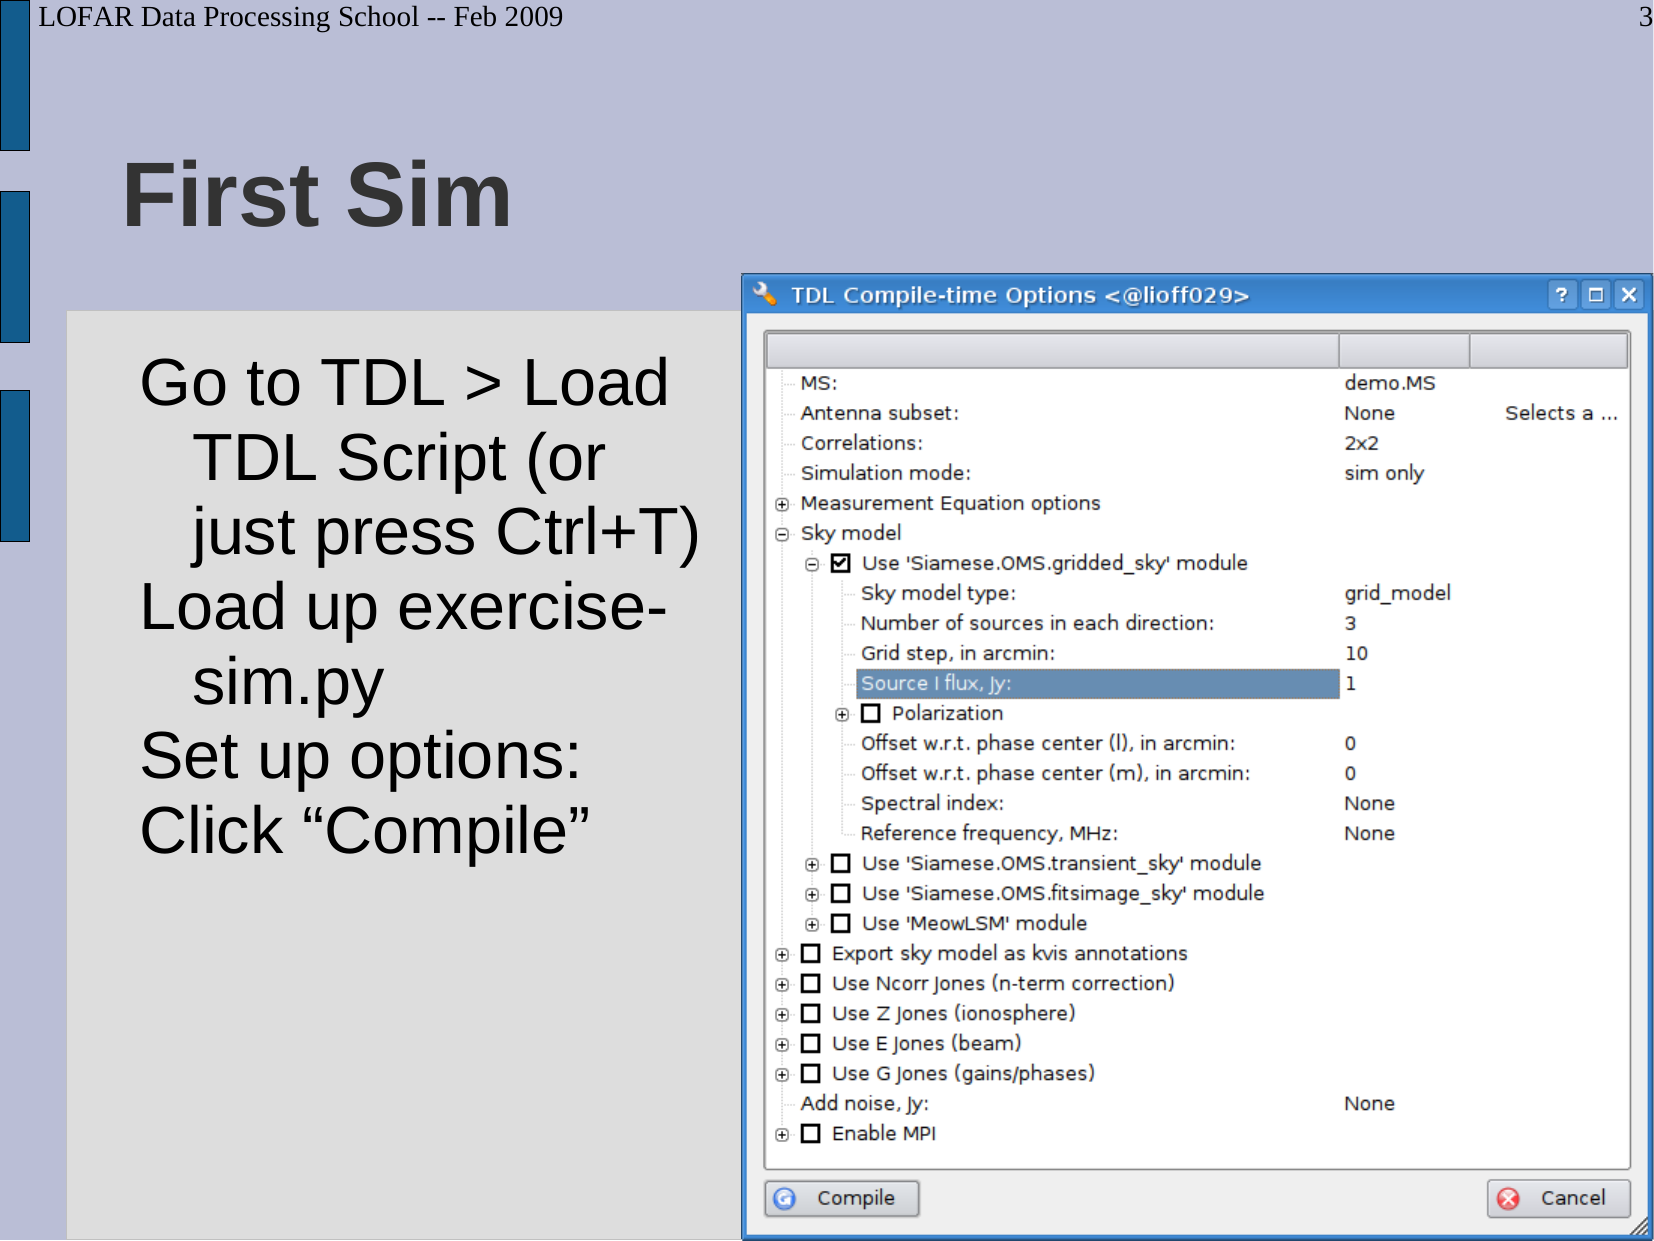

LOFAR Data Processing School -- Feb 2009
3
# First Sim
Go to TDL > Load TDL Script (or just press Ctrl+T)
Load up exercise-sim.py
Set up options:
Click “Compile”